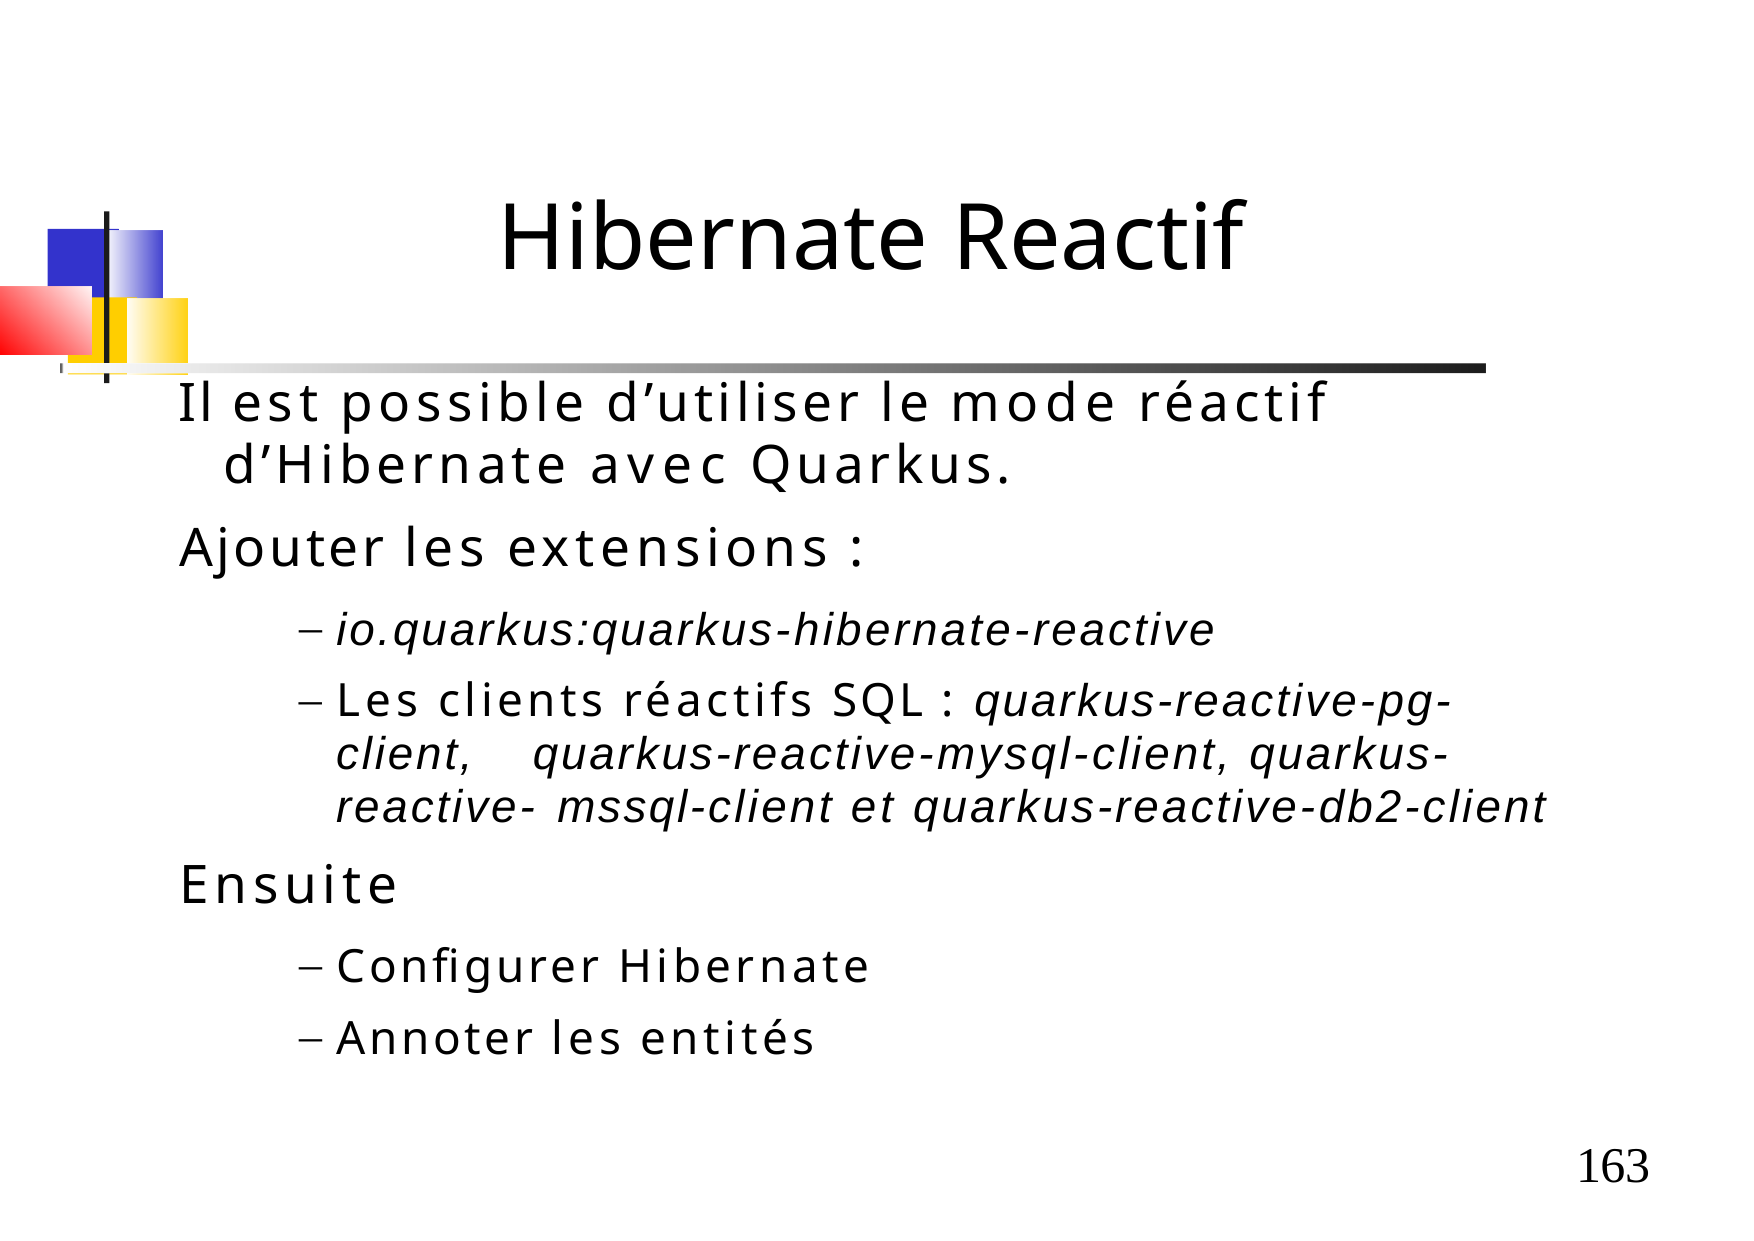

# Hibernate Reactif
Il est possible d’utiliser le mode réactif d’Hibernate avec Quarkus.
Ajouter les extensions :
io.quarkus:quarkus-hibernate-reactive
Les clients réactifs SQL : quarkus-reactive-pg-client, 	quarkus-reactive-mysql-client, quarkus-reactive- 	mssql-client et quarkus-reactive-db2-client
Ensuite
Configurer Hibernate
Annoter les entités
163